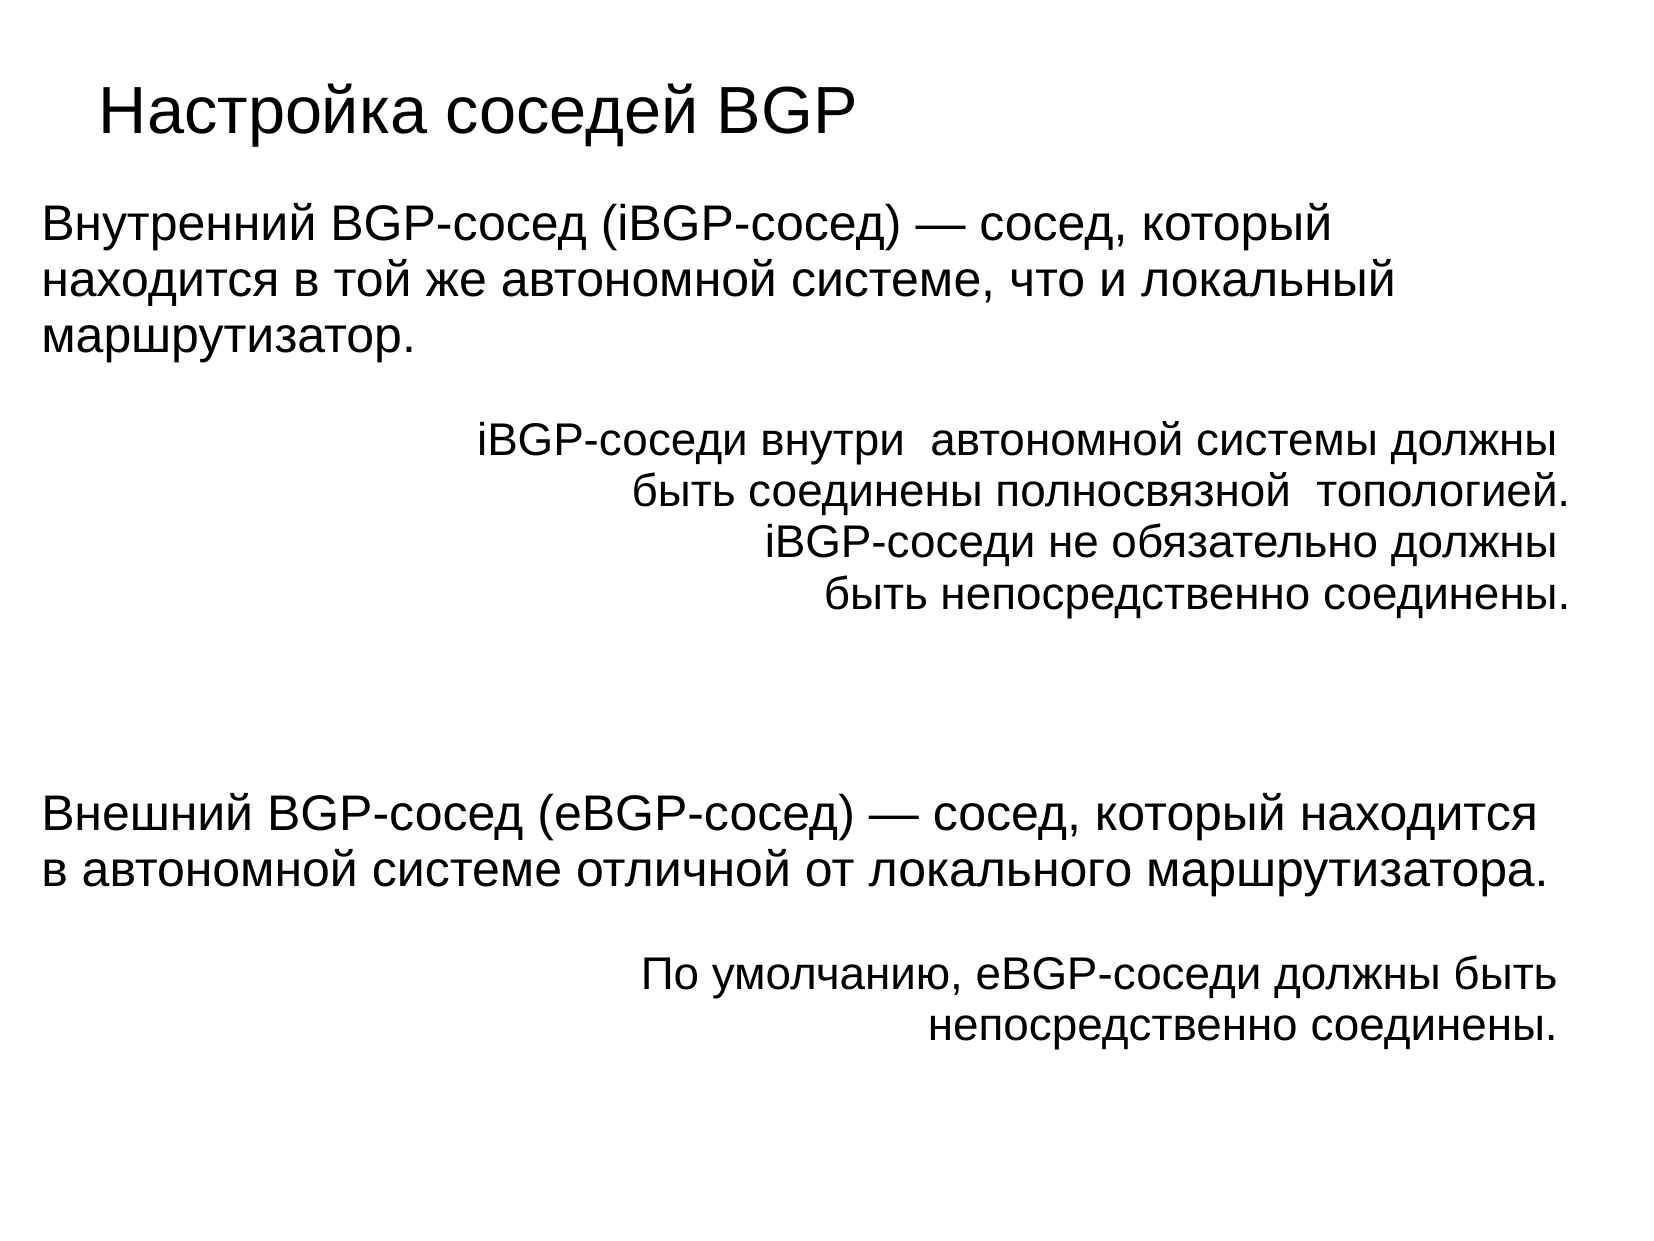

# Настройка соседей BGP
Внутренний BGP-сосед (iBGP-сосед) — сосед, который находится в той же автономной системе, что и локальный маршрутизатор.
iBGP-соседи внутри автономной системы должны
быть соединены полносвязной топологией.
iBGP-соседи не обязательно должны
быть непосредственно соединены.
Внешний BGP-сосед (eBGP-сосед) — сосед, который находится в автономной системе отличной от локального маршрутизатора.
По умолчанию, eBGP-соседи должны быть
непосредственно соединены.